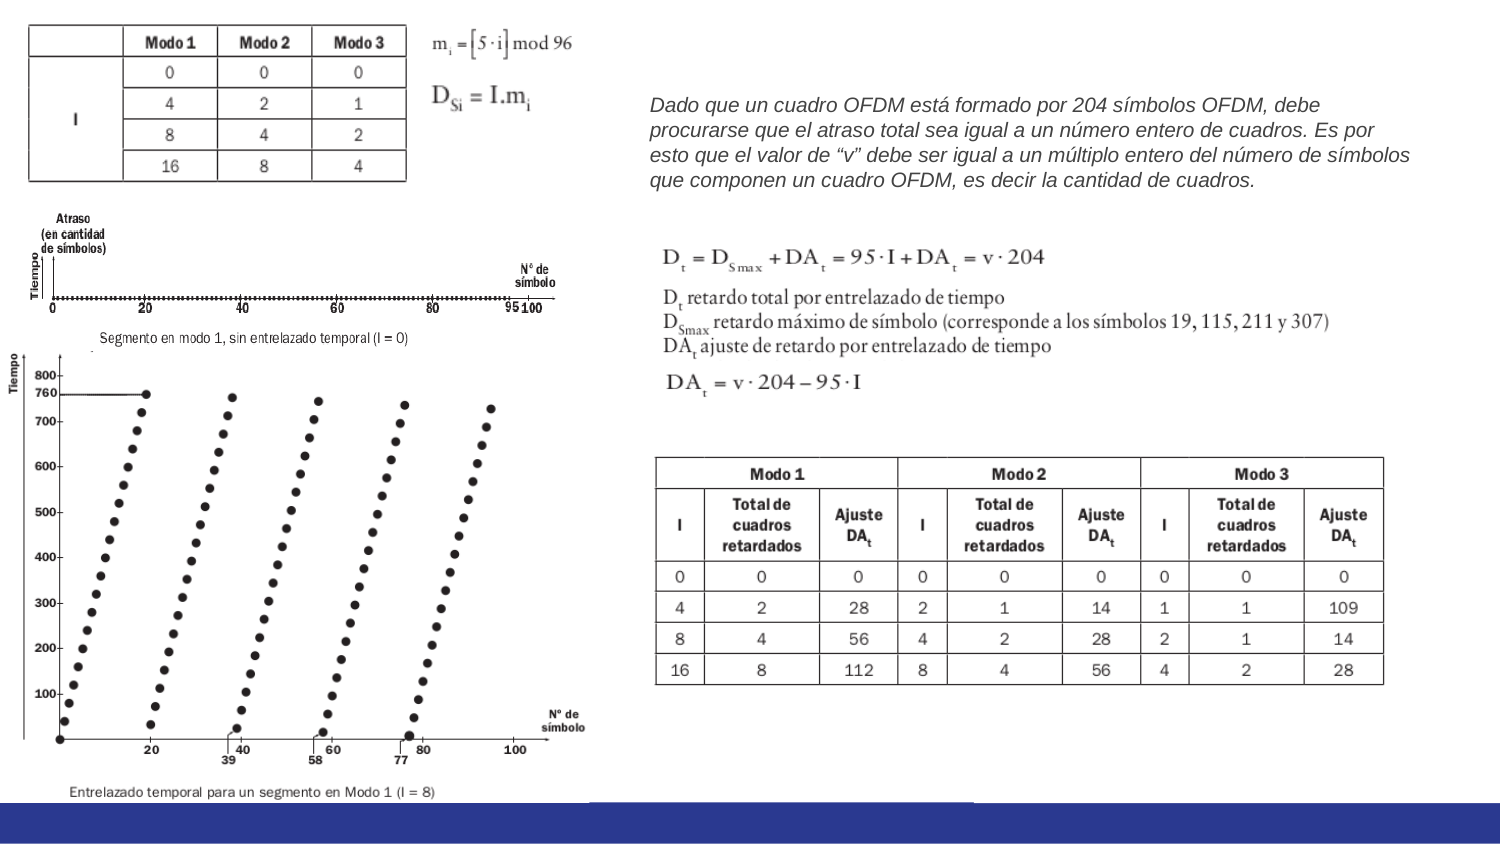

Dado que un cuadro OFDM está formado por 204 símbolos OFDM, debe procurarse que el atraso total sea igual a un número entero de cuadros. Es por esto que el valor de “v” debe ser igual a un múltiplo entero del número de símbolos que componen un cuadro OFDM, es decir la cantidad de cuadros.